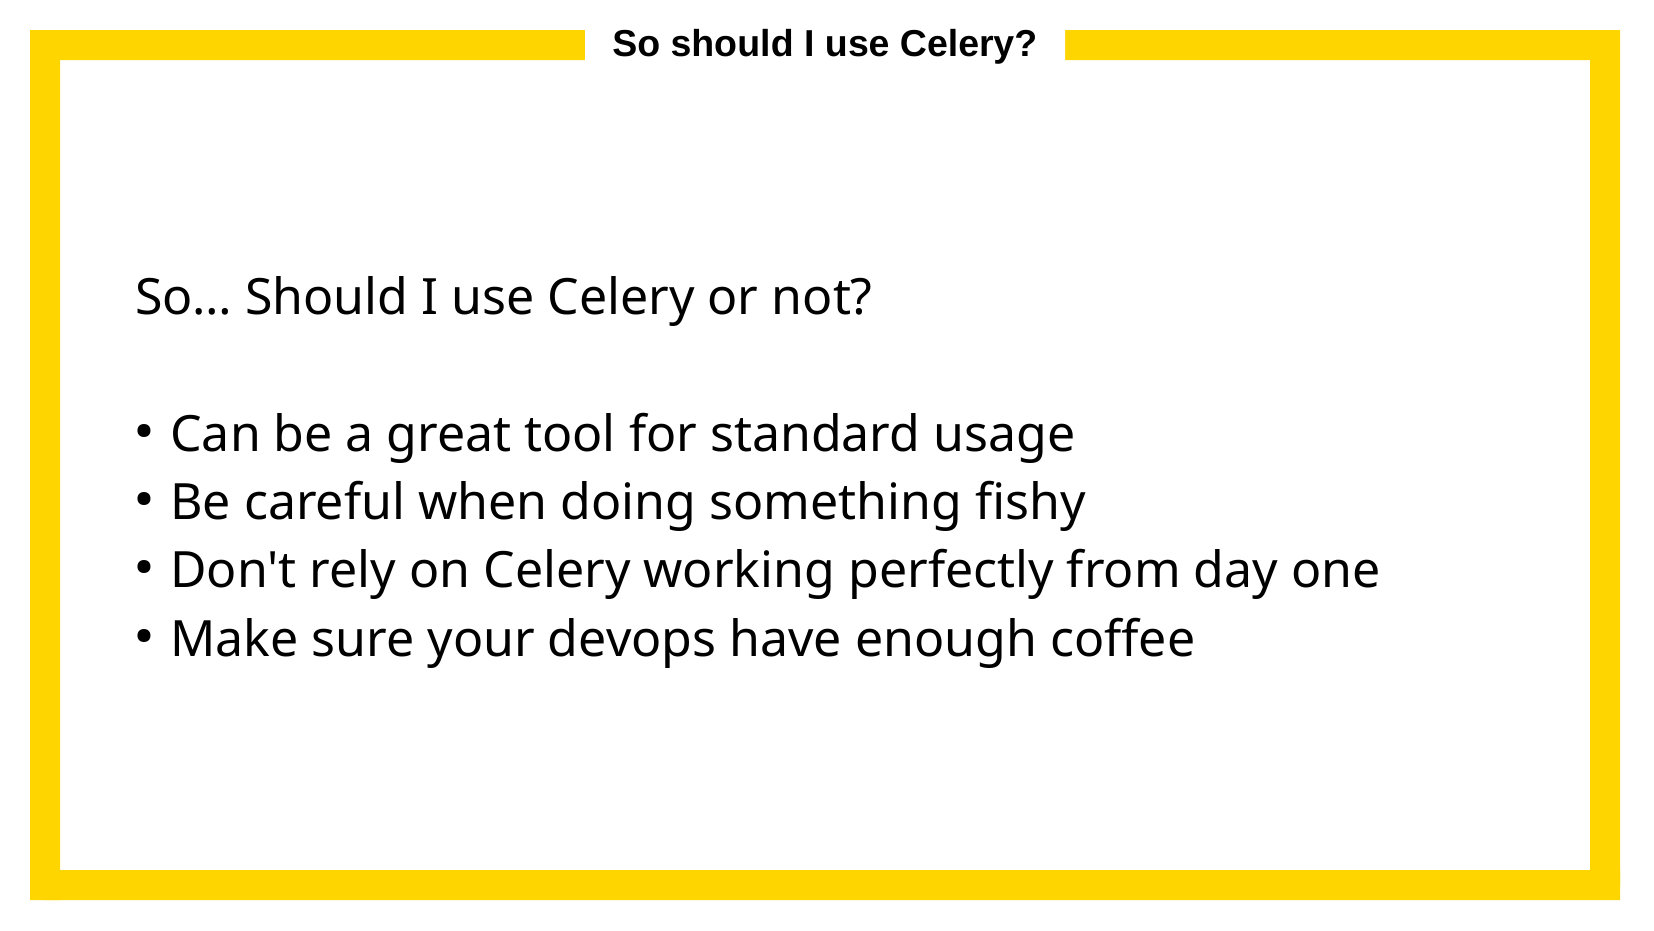

So should I use Celery?
So… Should I use Celery or not?
Can be a great tool for standard usage
Be careful when doing something fishy
Don't rely on Celery working perfectly from day one
Make sure your devops have enough coffee